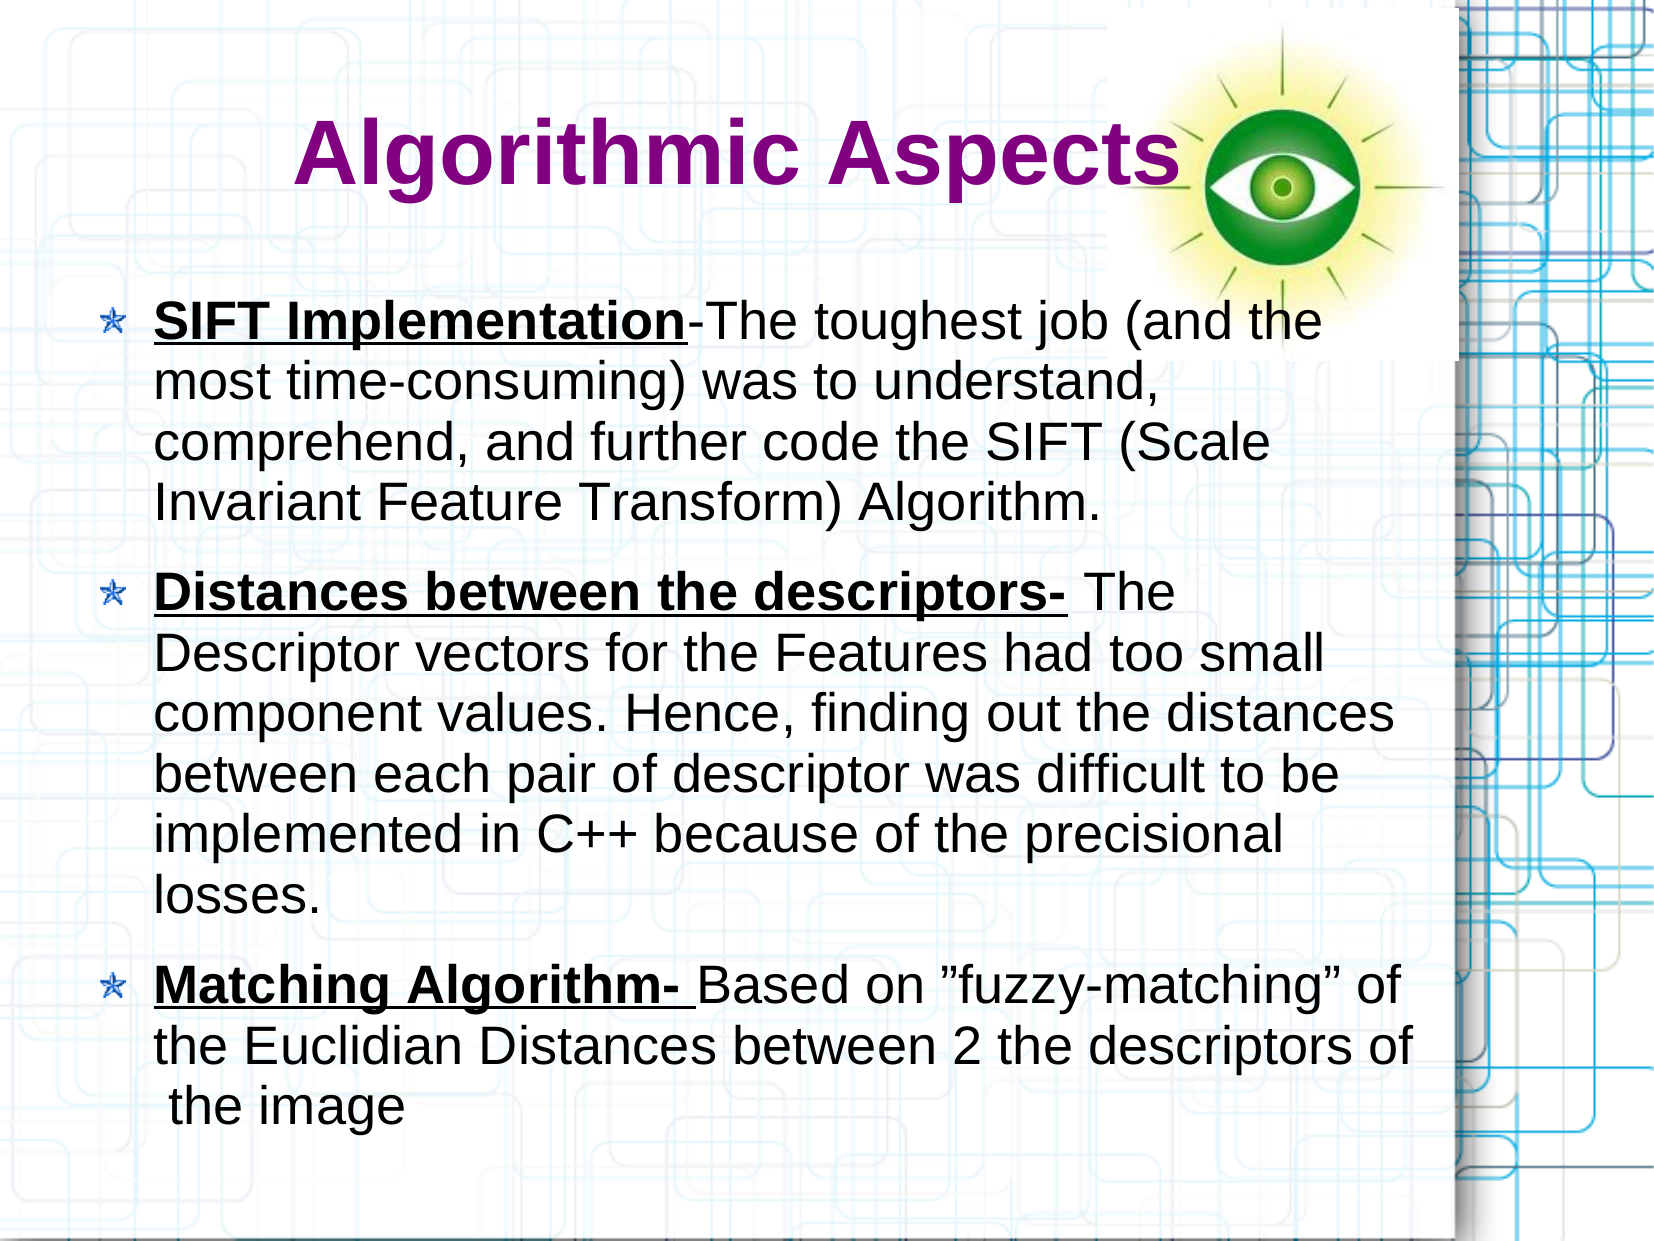

# Algorithmic Aspects
SIFT Implementation-The toughest job (and the most time-consuming) was to understand, comprehend, and further code the SIFT (Scale Invariant Feature Transform) Algorithm.
Distances between the descriptors- The Descriptor vectors for the Features had too small component values. Hence, finding out the distances between each pair of descriptor was difficult to be implemented in C++ because of the precisional losses.
Matching Algorithm- Based on ”fuzzy-matching” of the Euclidian Distances between 2 the descriptors of the image